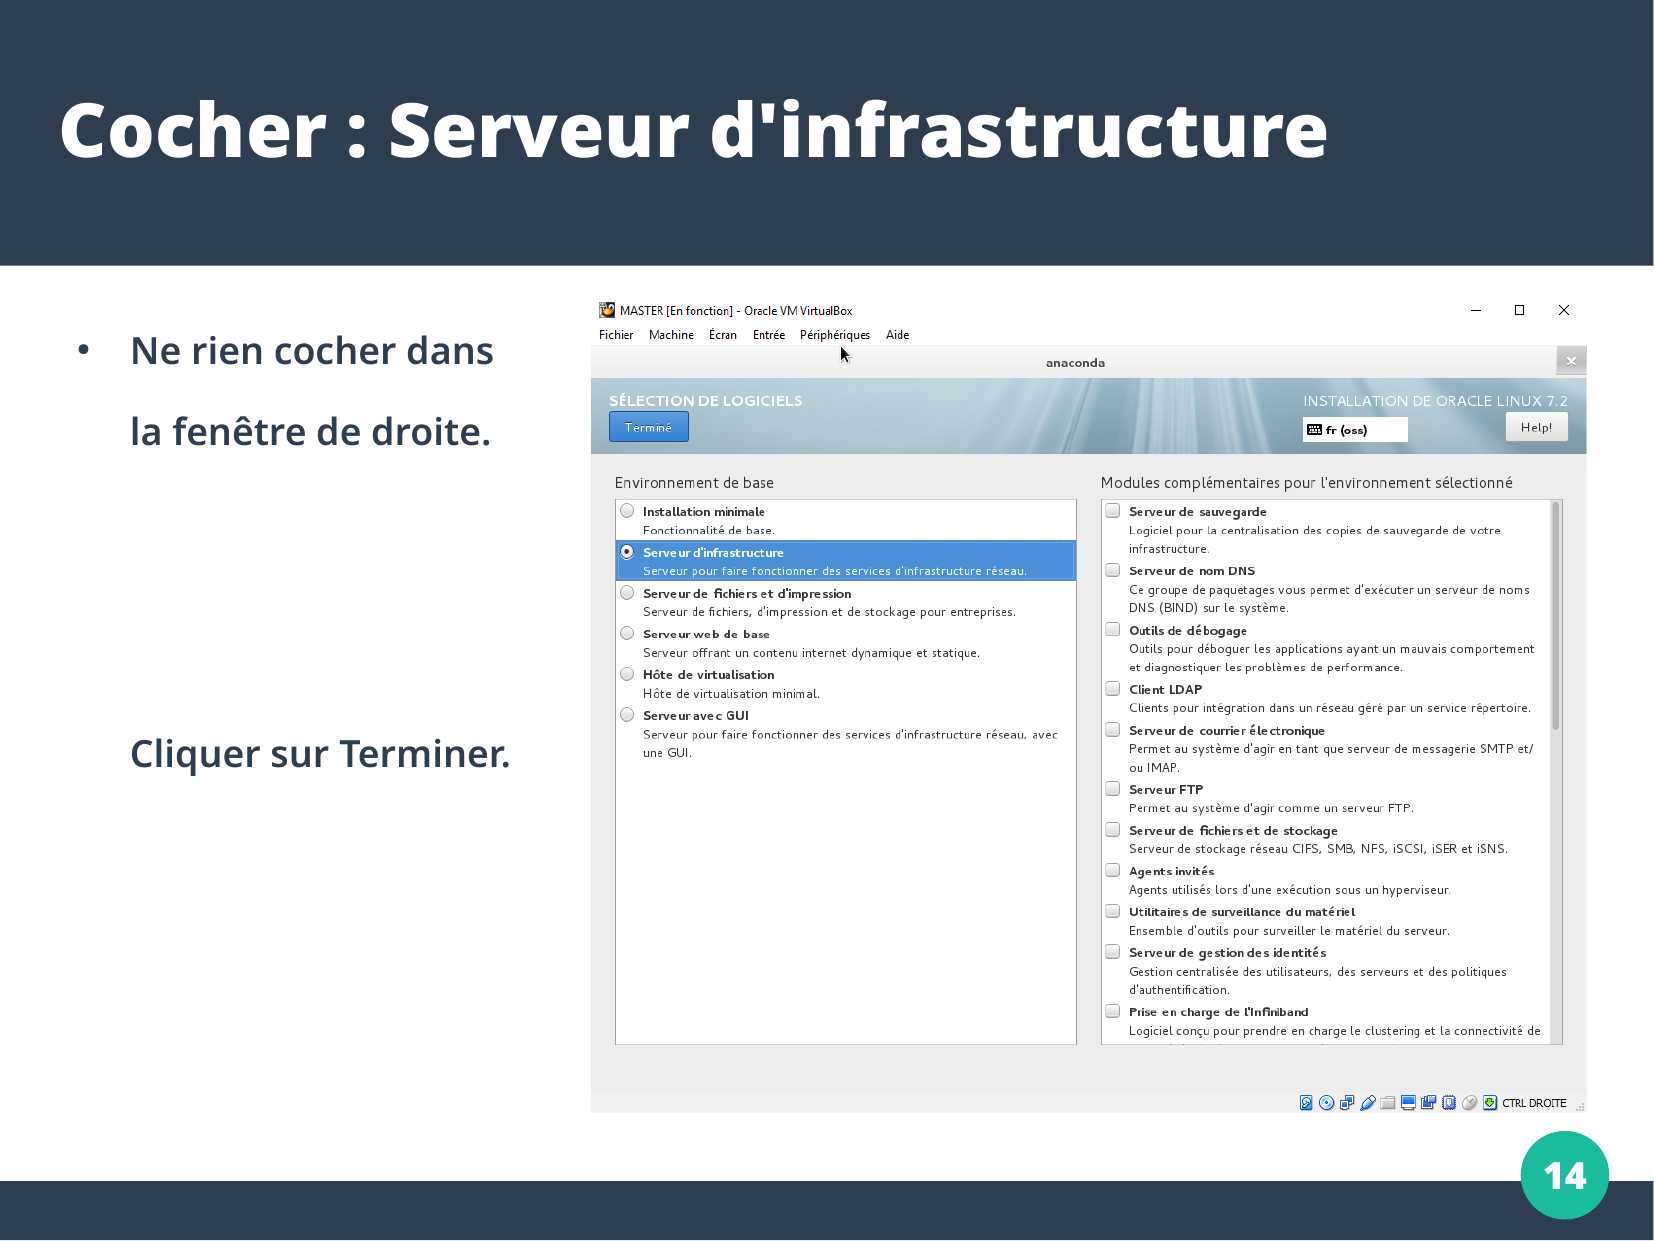

# Cocher : Serveur d'infrastructure
Ne rien cocher dans
la fenêtre de droite.
Cliquer sur Terminer.
14